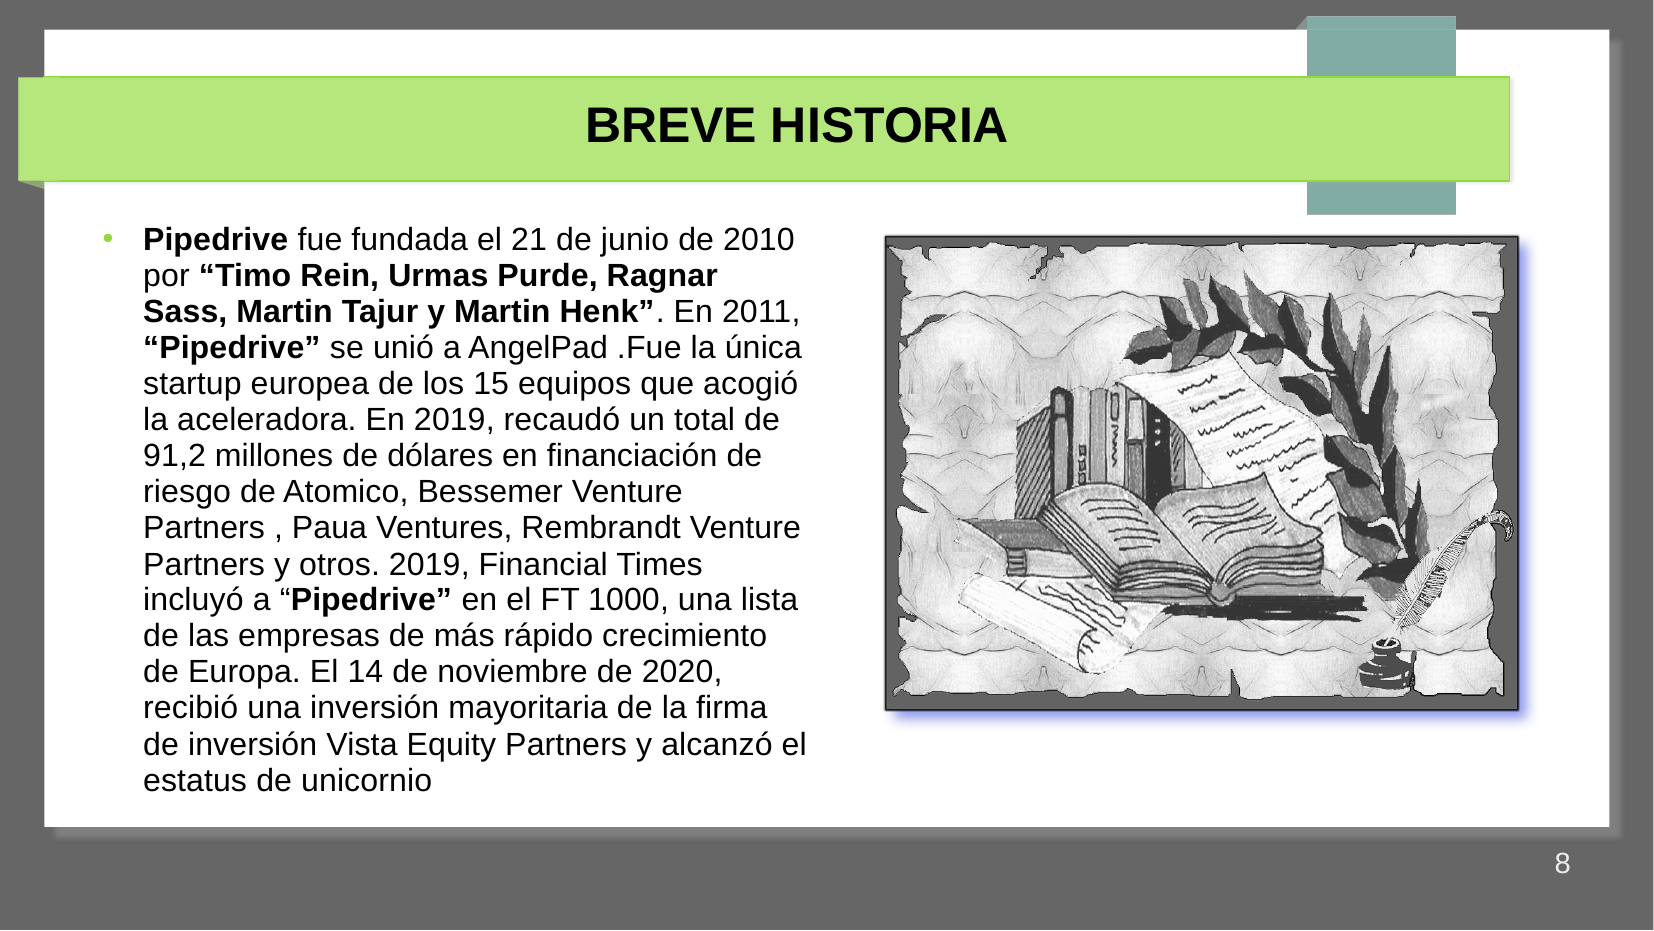

# BREVE HISTORIA
Pipedrive fue fundada el 21 de junio de 2010 por “Timo Rein, Urmas Purde, Ragnar Sass, Martin Tajur y Martin Henk”. En 2011, “Pipedrive” se unió a AngelPad .Fue la única startup europea de los 15 equipos que acogió la aceleradora. En 2019, recaudó un total de 91,2 millones de dólares en financiación de riesgo de Atomico, Bessemer Venture Partners , Paua Ventures, Rembrandt Venture Partners y otros. 2019, Financial Times incluyó a “Pipedrive” en el FT 1000, una lista de las empresas de más rápido crecimiento de Europa. El 14 de noviembre de 2020, recibió una inversión mayoritaria de la firma de inversión Vista Equity Partners y alcanzó el estatus de unicornio
8